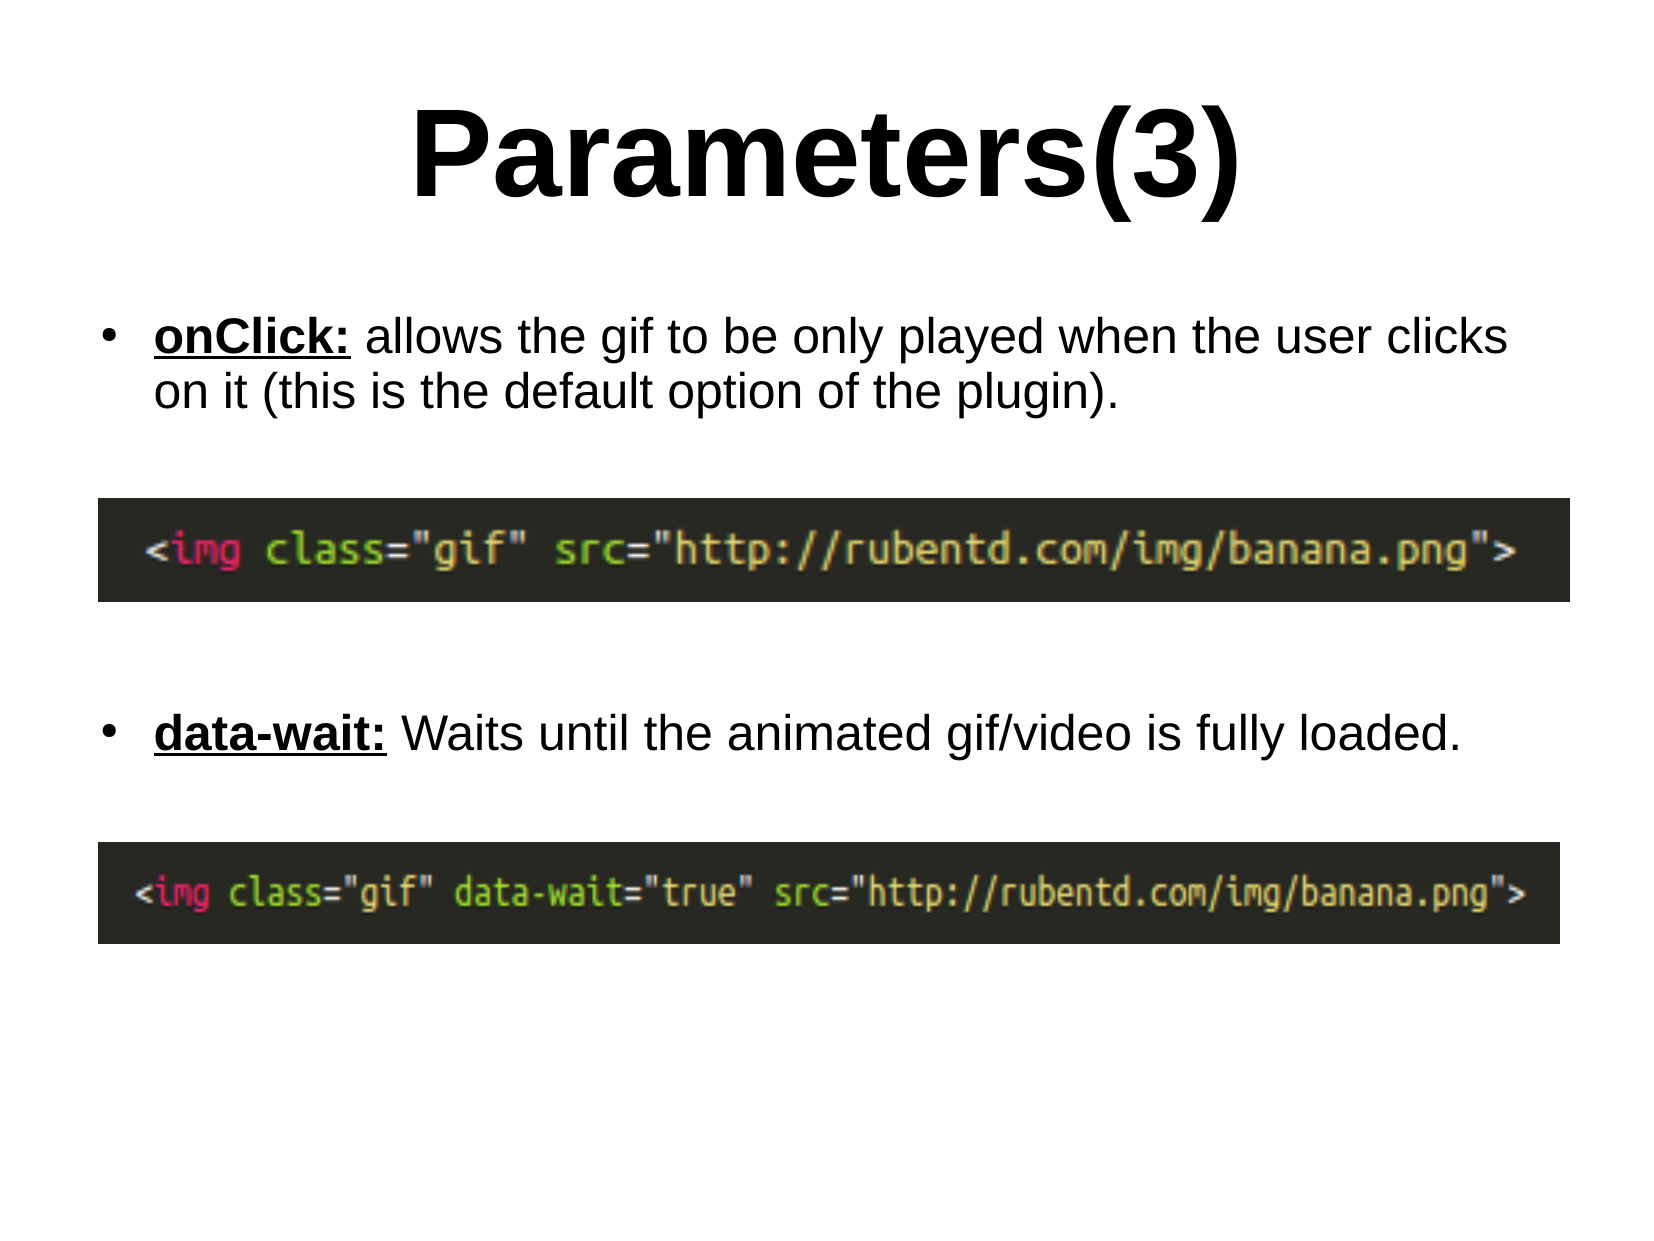

# Parameters(3)
onClick: allows the gif to be only played when the user clicks on it (this is the default option of the plugin).
data-wait: Waits until the animated gif/video is fully loaded.